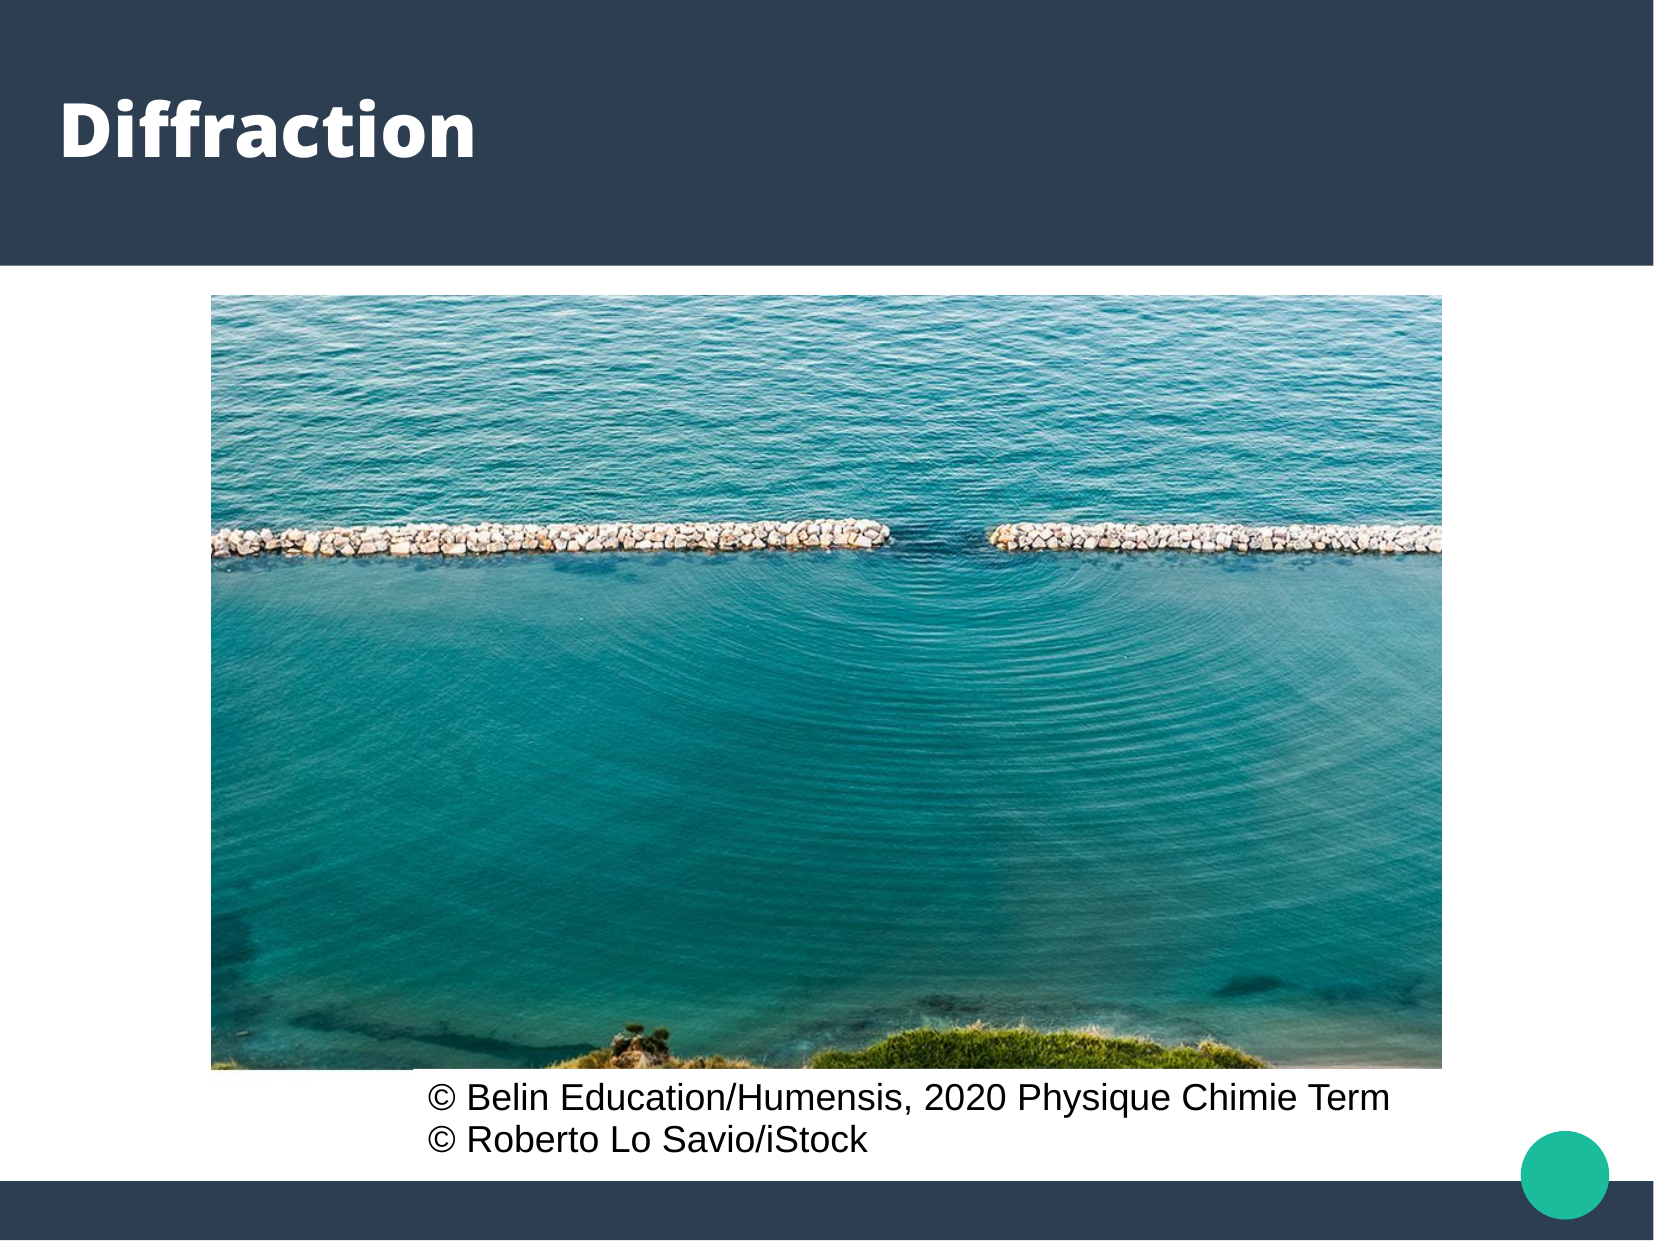

# Diffraction
© Belin Education/Humensis, 2020 Physique Chimie Term
© Roberto Lo Savio/iStock